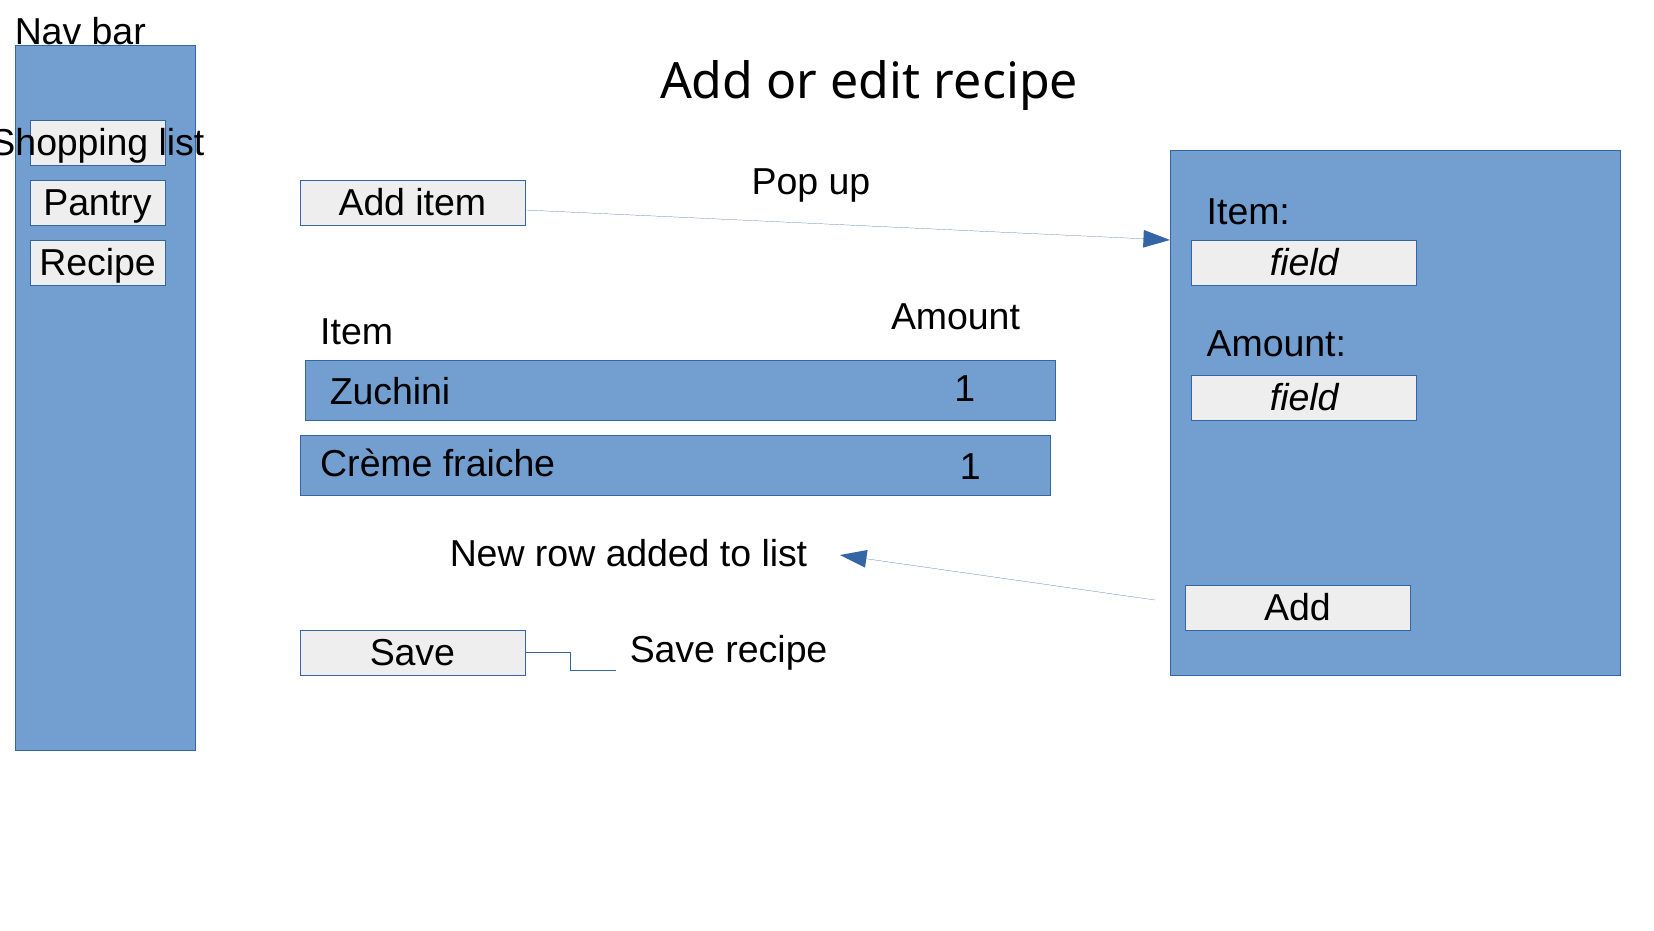

Nav bar
Add or edit recipe
Shopping list
Pop up
Pantry
Add item
Item:
Recipe
field
Amount
Item
Amount:
1
Zuchini
field
Crème fraiche
1
New row added to list
Add
Save recipe
Save